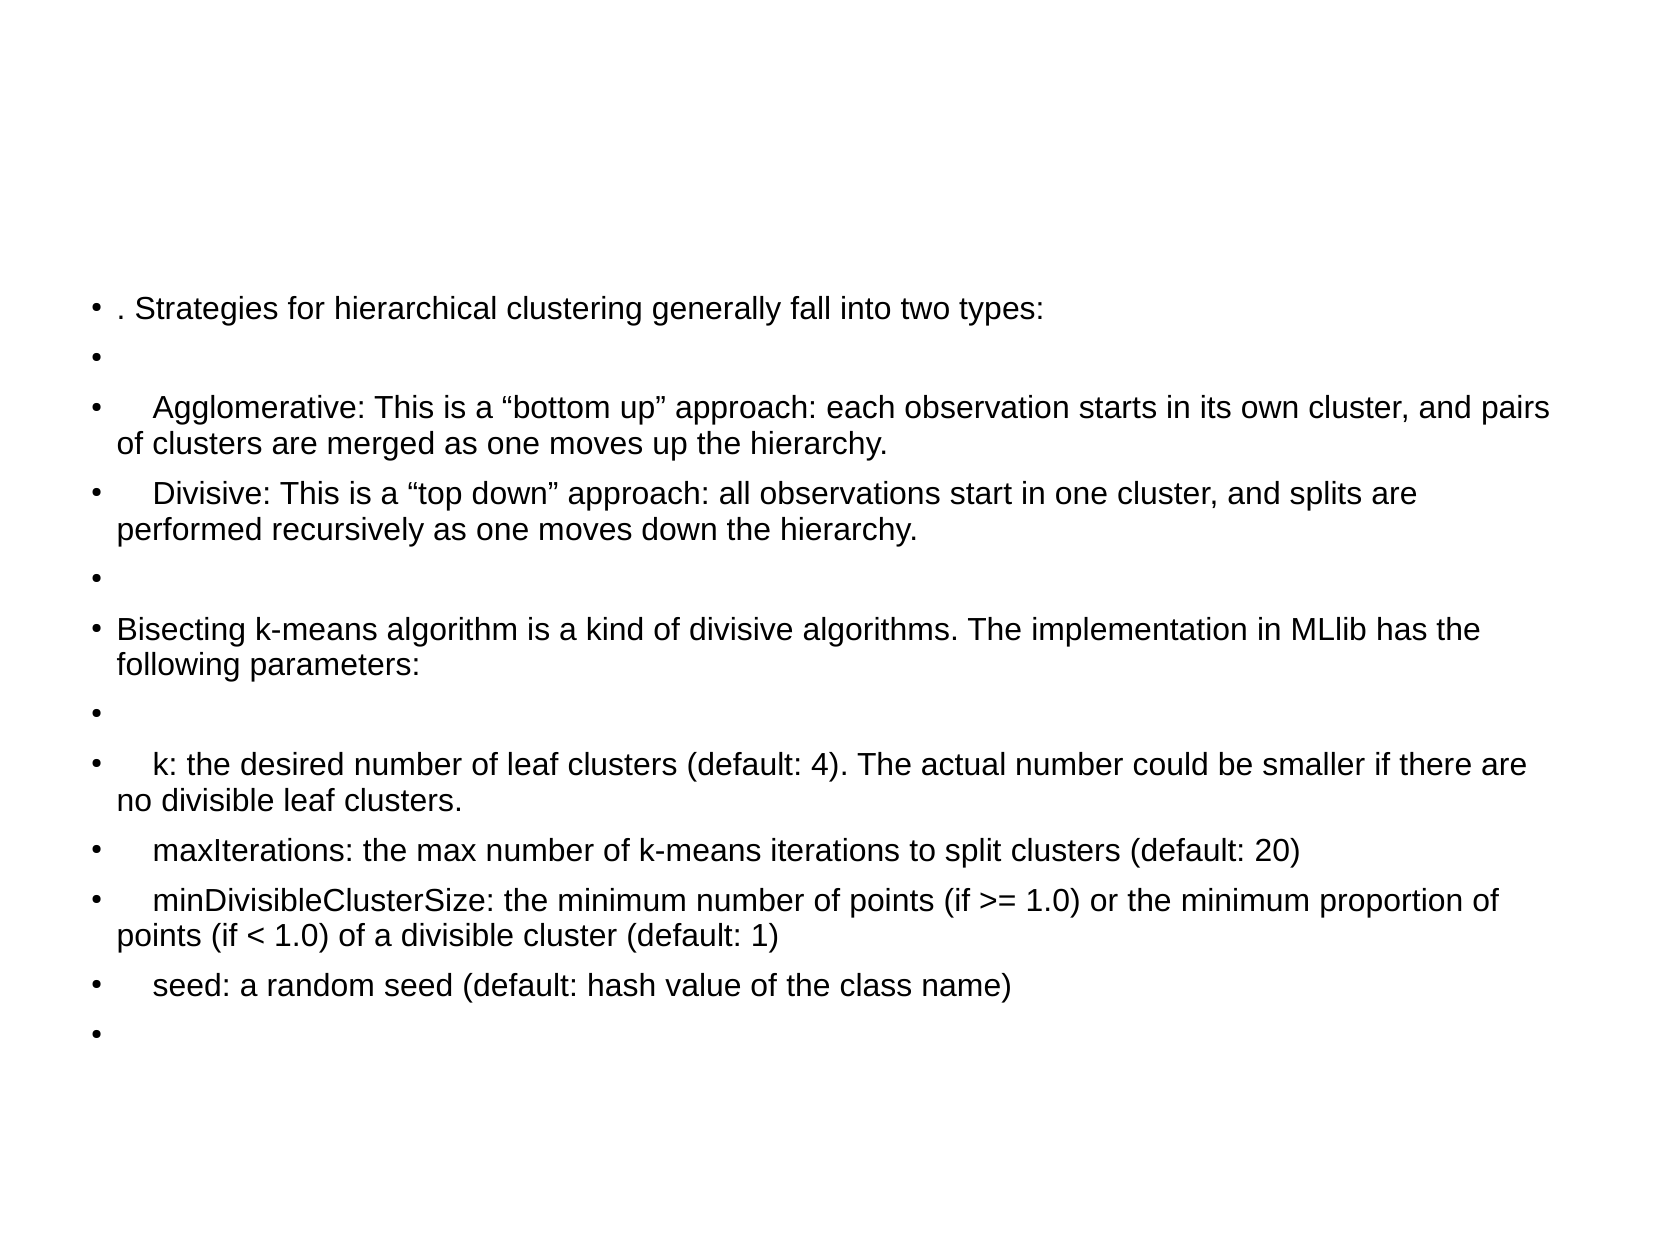

#
. Strategies for hierarchical clustering generally fall into two types:
 Agglomerative: This is a “bottom up” approach: each observation starts in its own cluster, and pairs of clusters are merged as one moves up the hierarchy.
 Divisive: This is a “top down” approach: all observations start in one cluster, and splits are performed recursively as one moves down the hierarchy.
Bisecting k-means algorithm is a kind of divisive algorithms. The implementation in MLlib has the following parameters:
 k: the desired number of leaf clusters (default: 4). The actual number could be smaller if there are no divisible leaf clusters.
 maxIterations: the max number of k-means iterations to split clusters (default: 20)
 minDivisibleClusterSize: the minimum number of points (if >= 1.0) or the minimum proportion of points (if < 1.0) of a divisible cluster (default: 1)
 seed: a random seed (default: hash value of the class name)